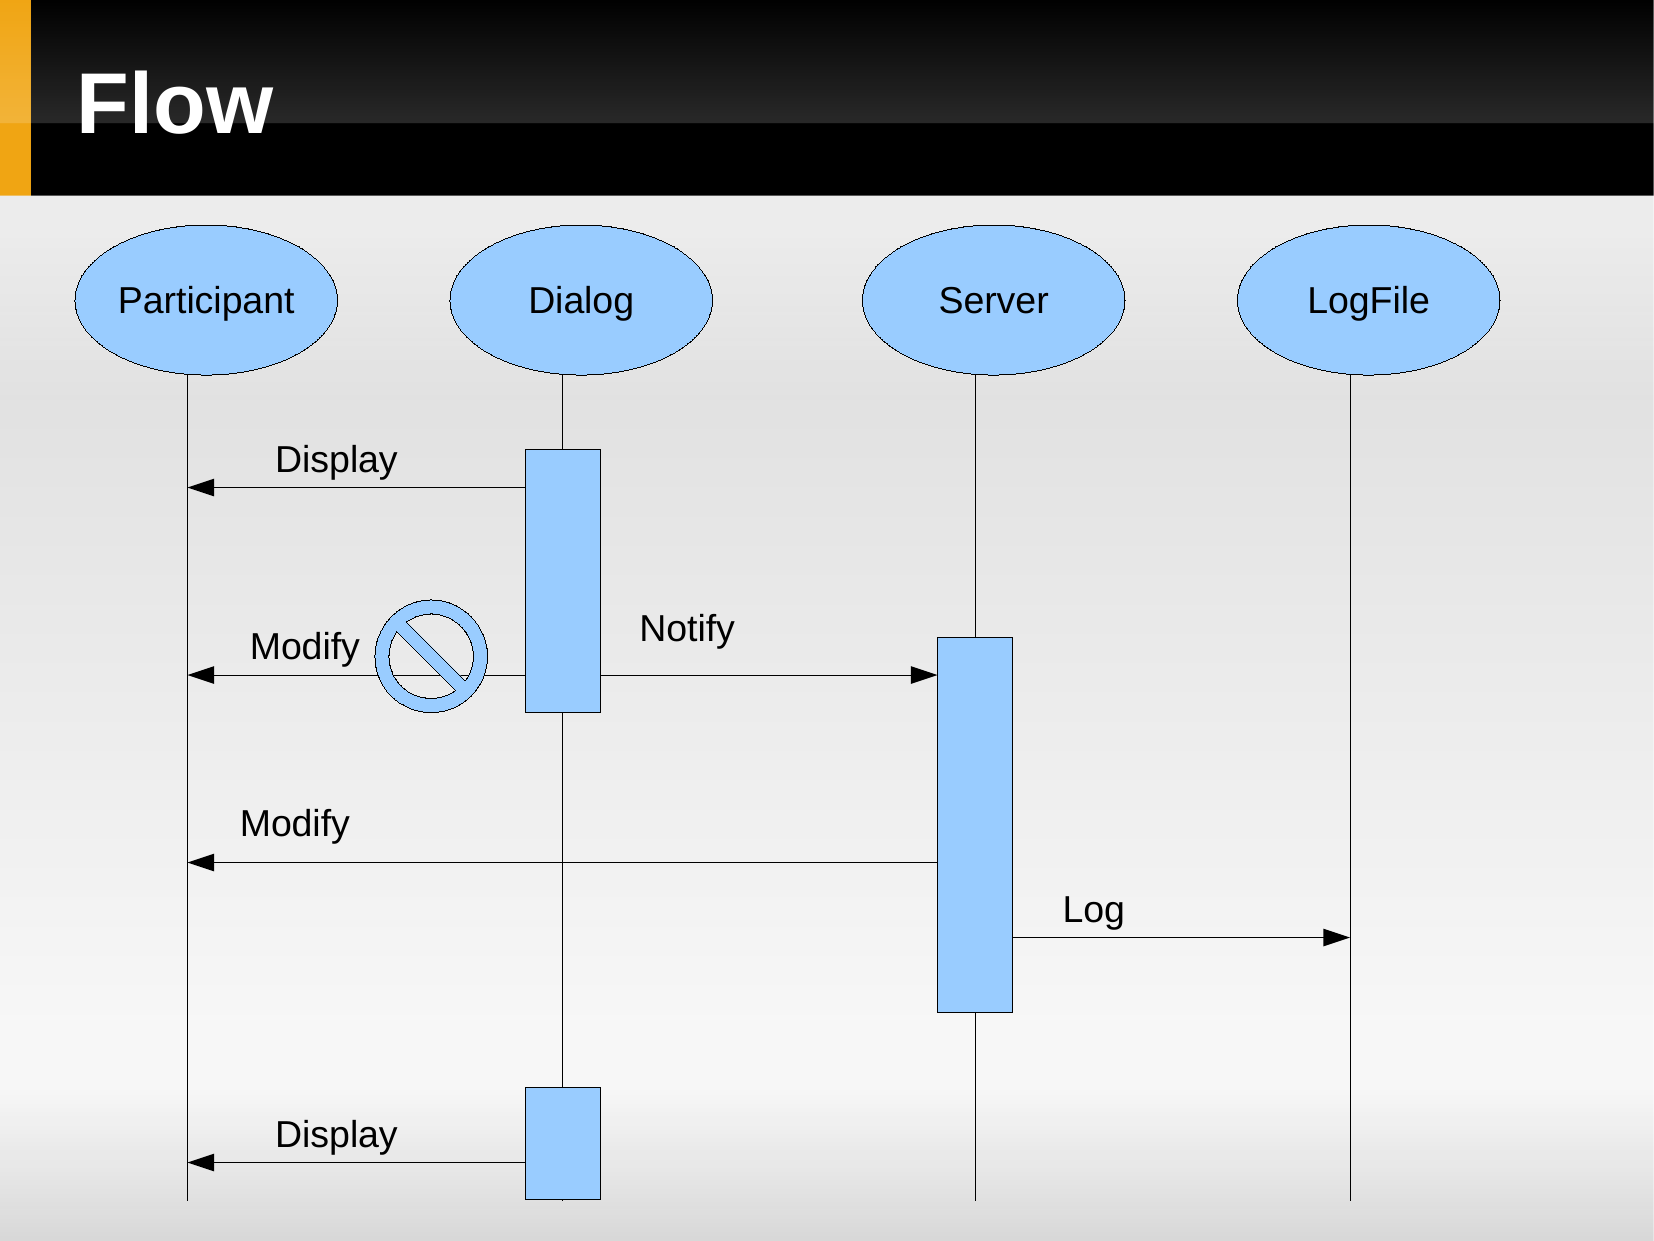

# Flow
Participant
Dialog
Server
LogFile
Display
Notify
Modify
Modify
Log
Display